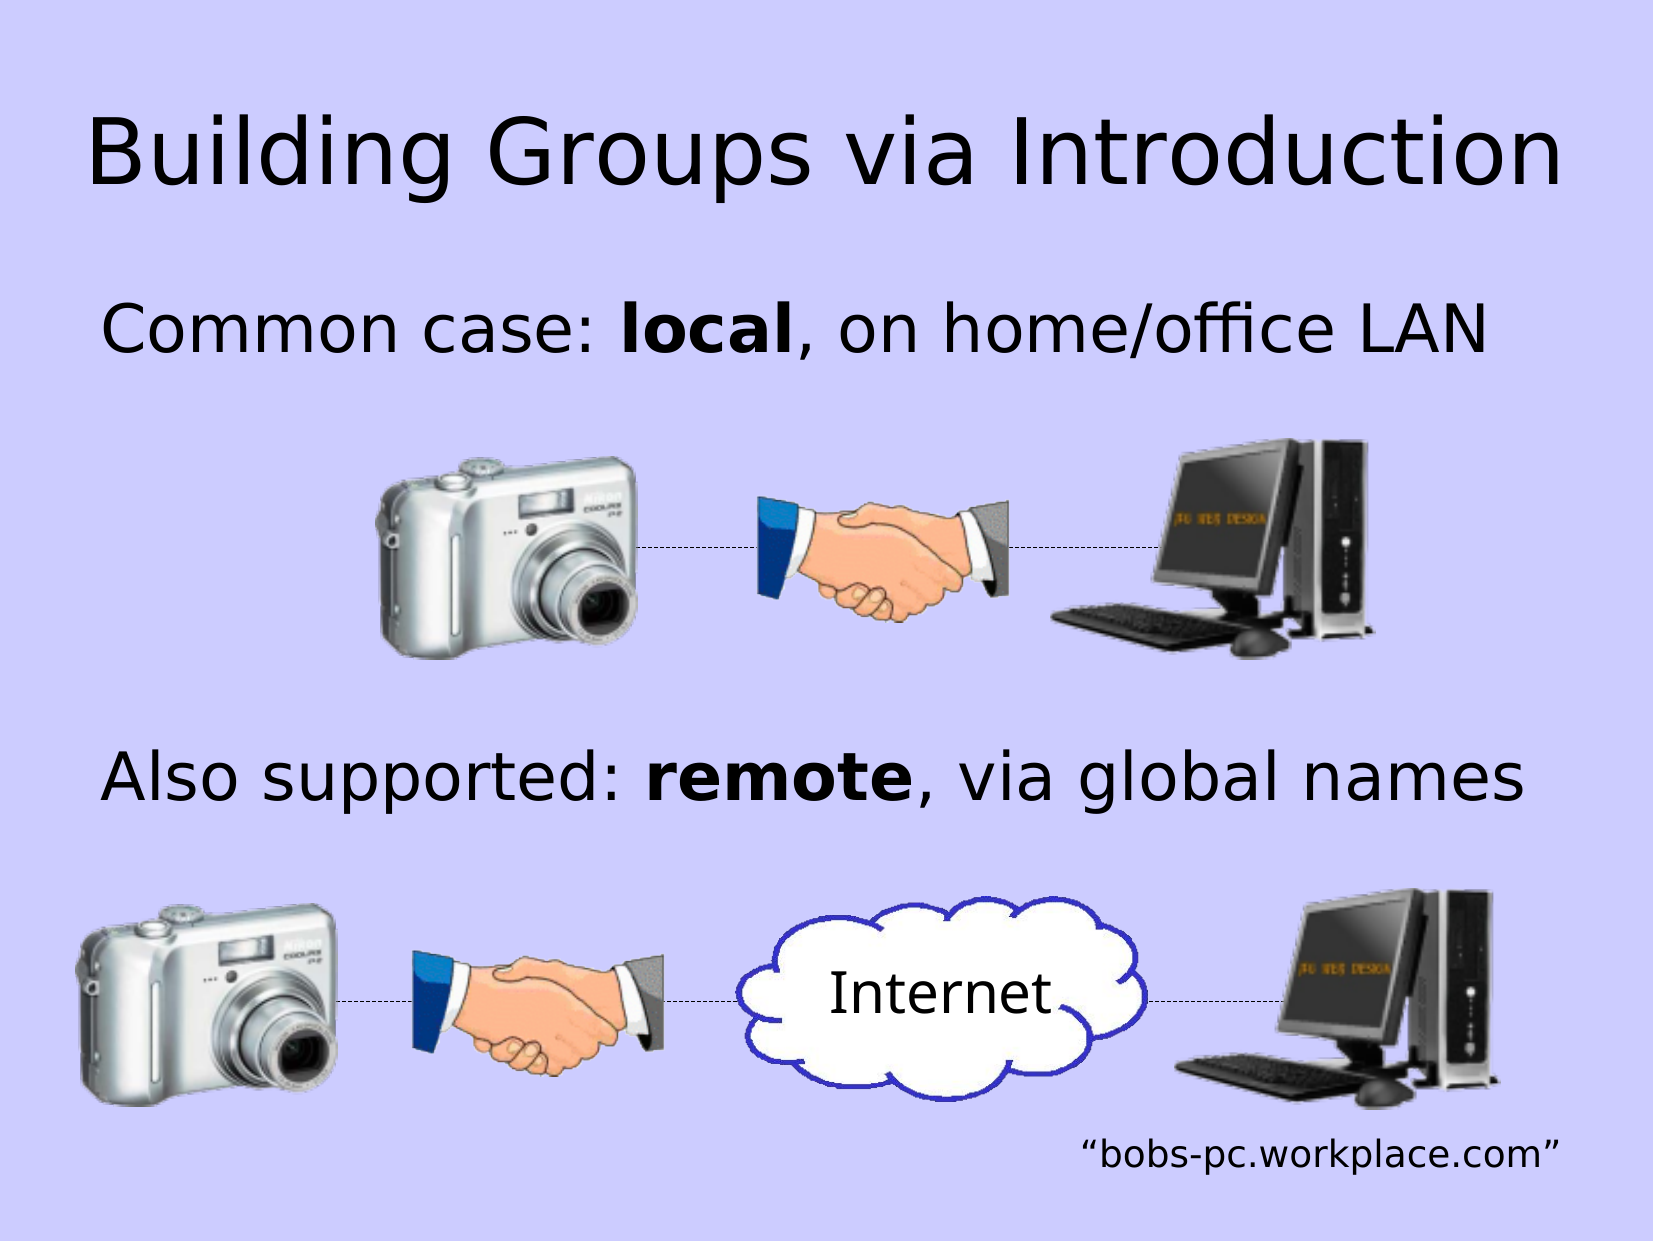

# Building Groups via Introduction
Common case: local, on home/office LAN
Also supported: remote, via global names
Internet
“bobs-pc.workplace.com”